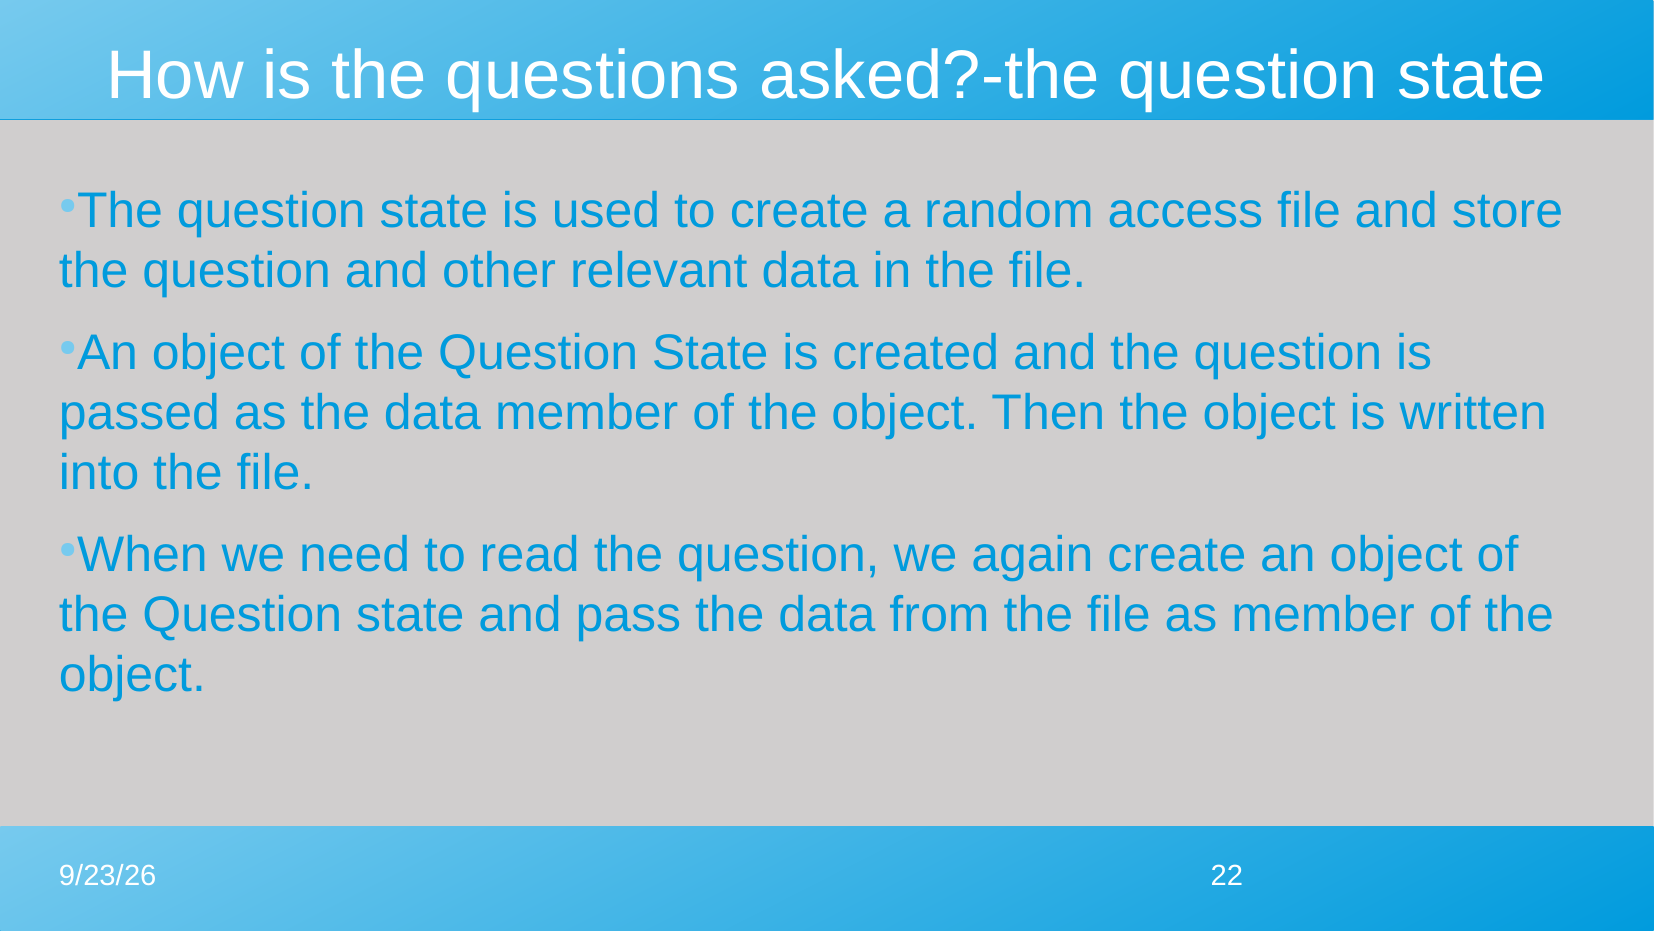

# How is the questions asked?-the question state
The question state is used to create a random access file and store the question and other relevant data in the file.
An object of the Question State is created and the question is passed as the data member of the object. Then the object is written into the file.
When we need to read the question, we again create an object of the Question state and pass the data from the file as member of the object.